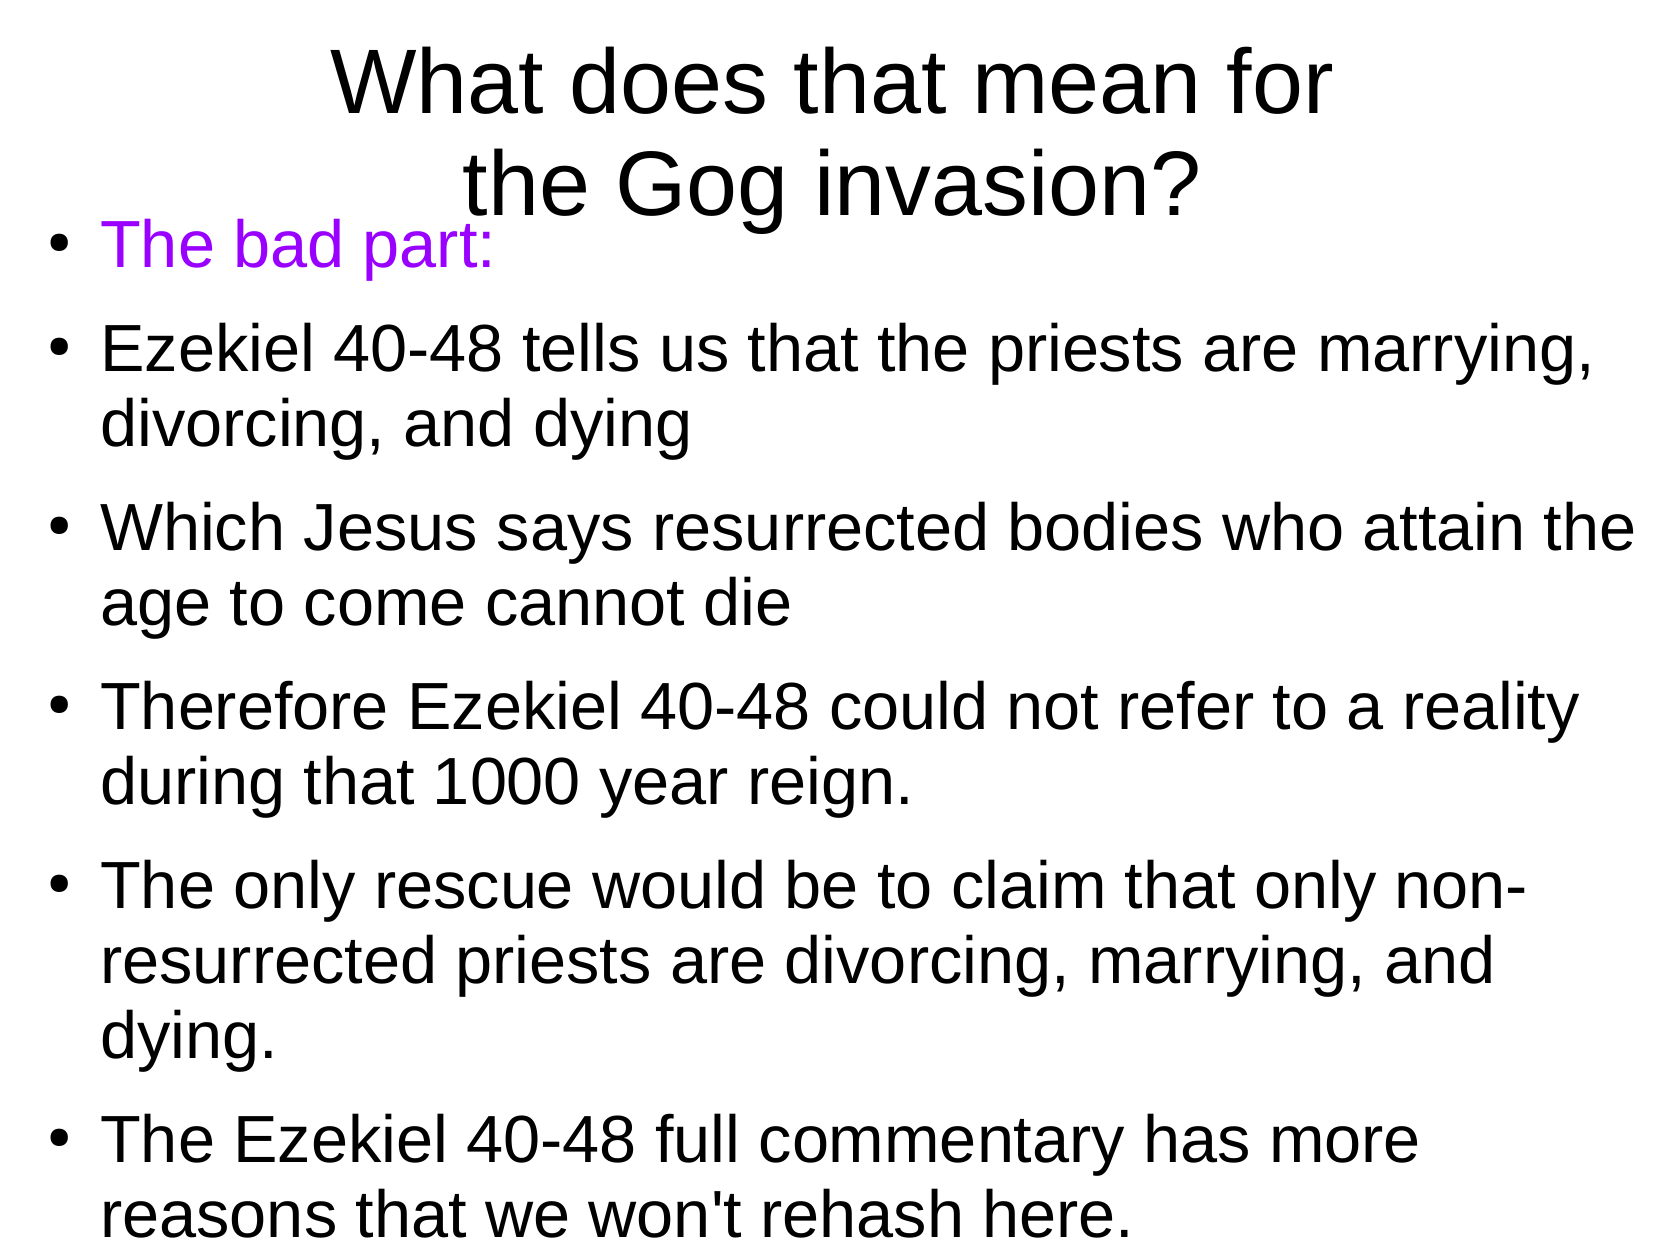

# What does that mean for the Gog invasion?
The bad part:
Ezekiel 40-48 tells us that the priests are marrying, divorcing, and dying
Which Jesus says resurrected bodies who attain the age to come cannot die
Therefore Ezekiel 40-48 could not refer to a reality during that 1000 year reign.
The only rescue would be to claim that only non-resurrected priests are divorcing, marrying, and dying.
The Ezekiel 40-48 full commentary has more reasons that we won't rehash here.